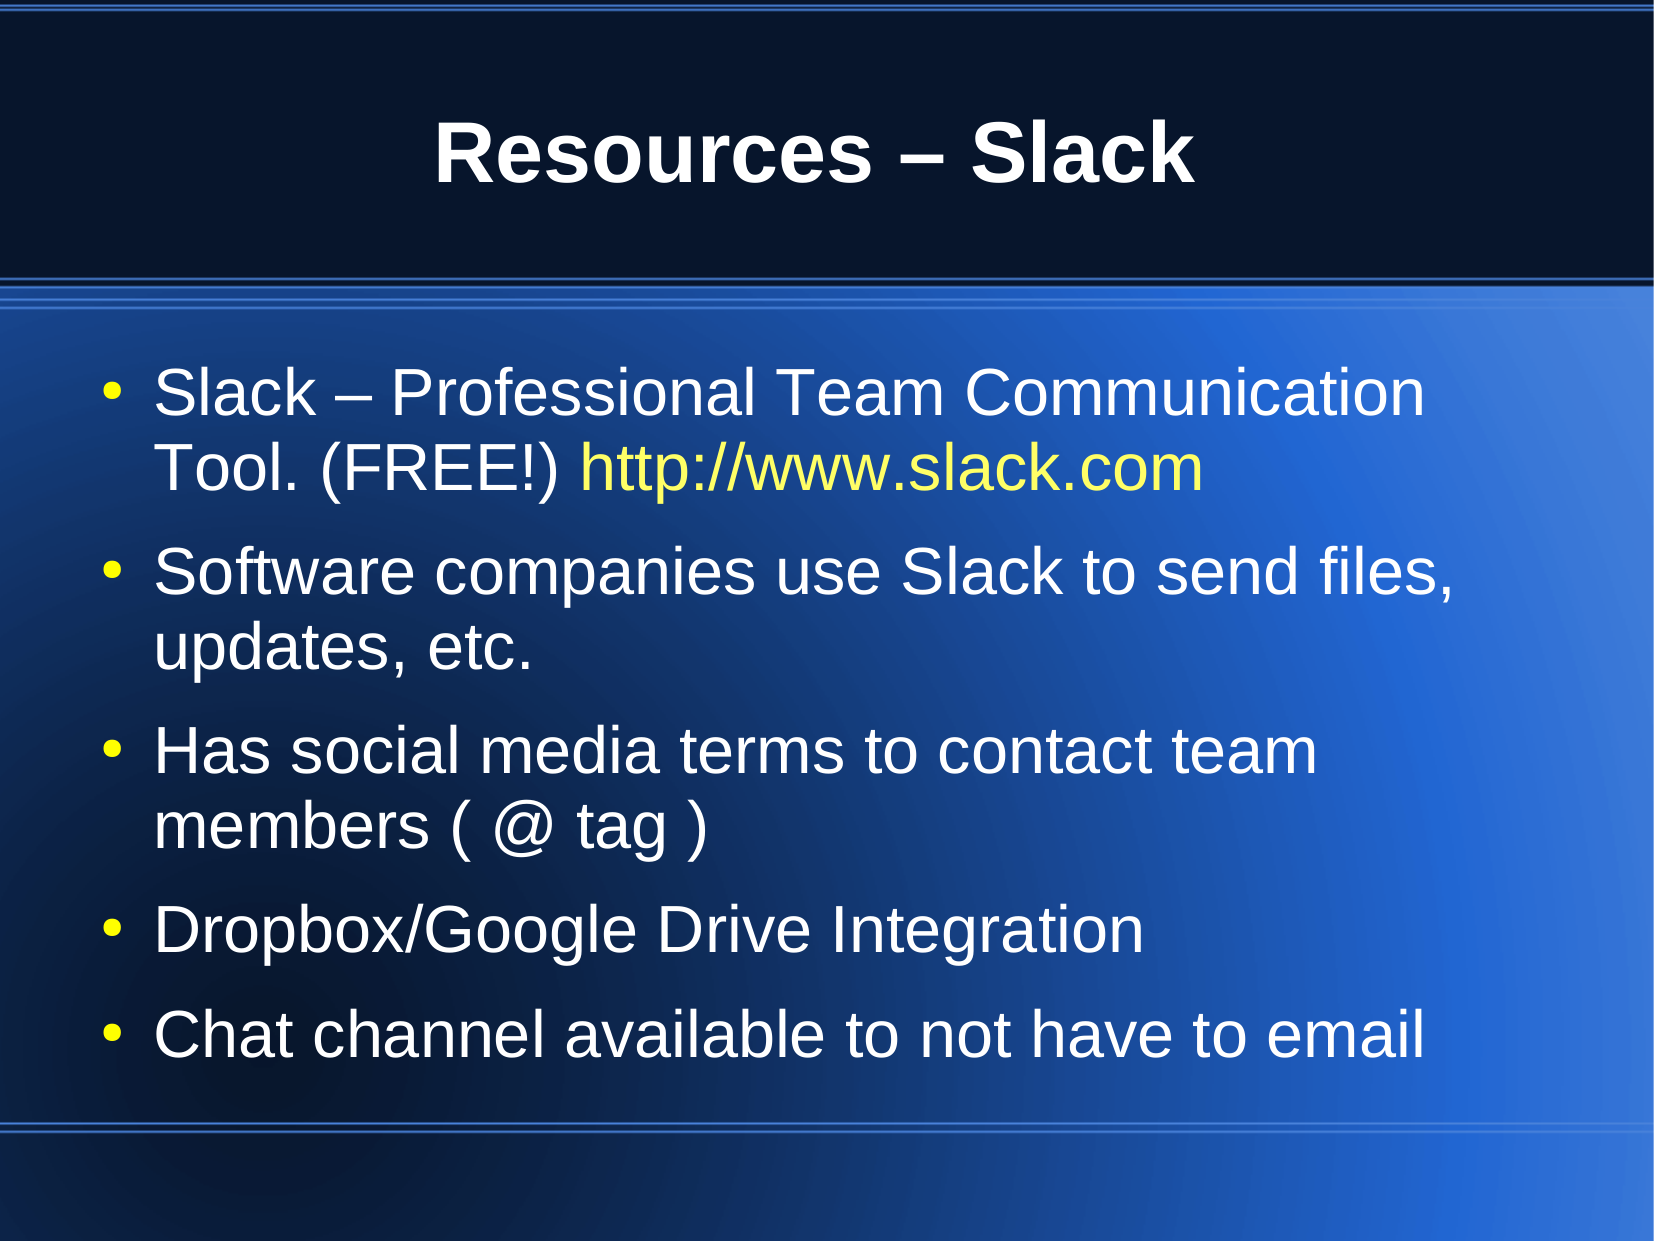

# Resources – Slack
Slack – Professional Team Communication Tool. (FREE!) http://www.slack.com
Software companies use Slack to send files, updates, etc.
Has social media terms to contact team members ( @ tag )
Dropbox/Google Drive Integration
Chat channel available to not have to email